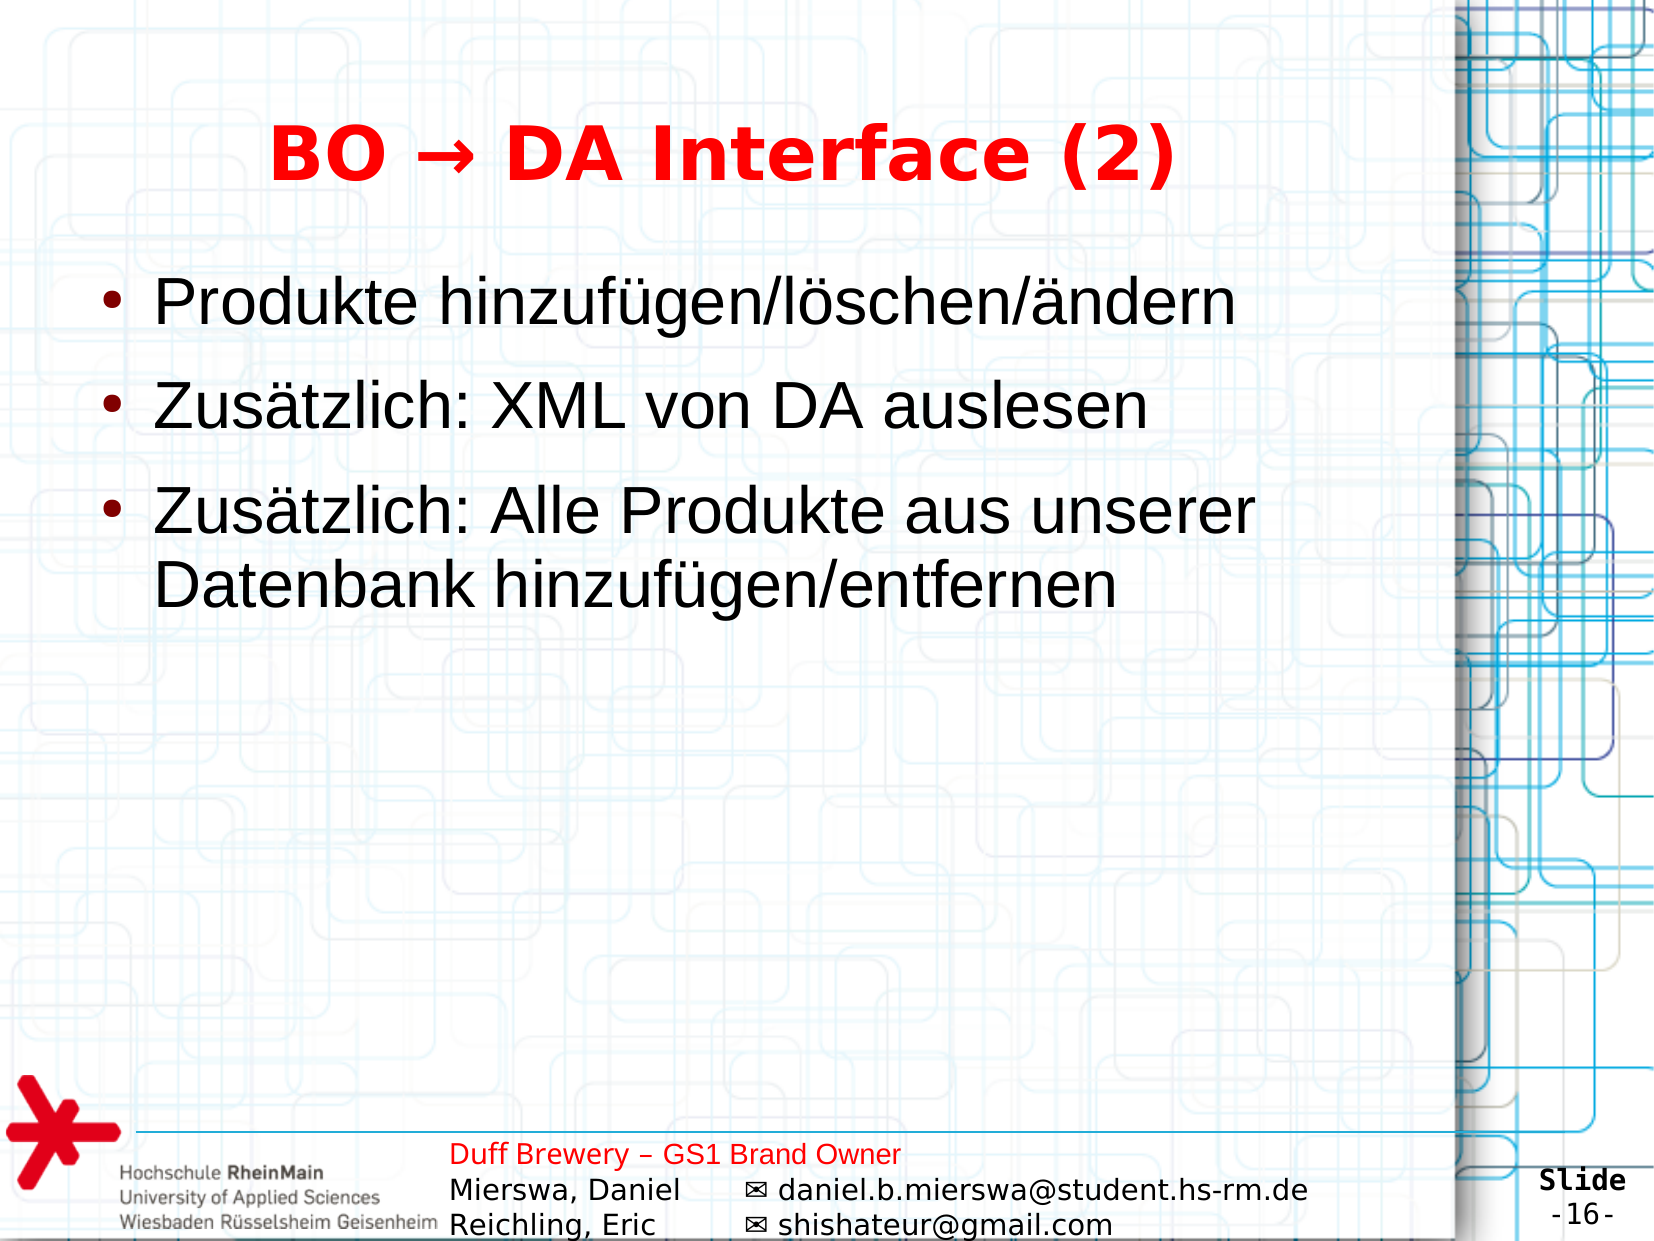

# BO → DA Interface (2)
Produkte hinzufügen/löschen/ändern
Zusätzlich: XML von DA auslesen
Zusätzlich: Alle Produkte aus unserer Datenbank hinzufügen/entfernen
16